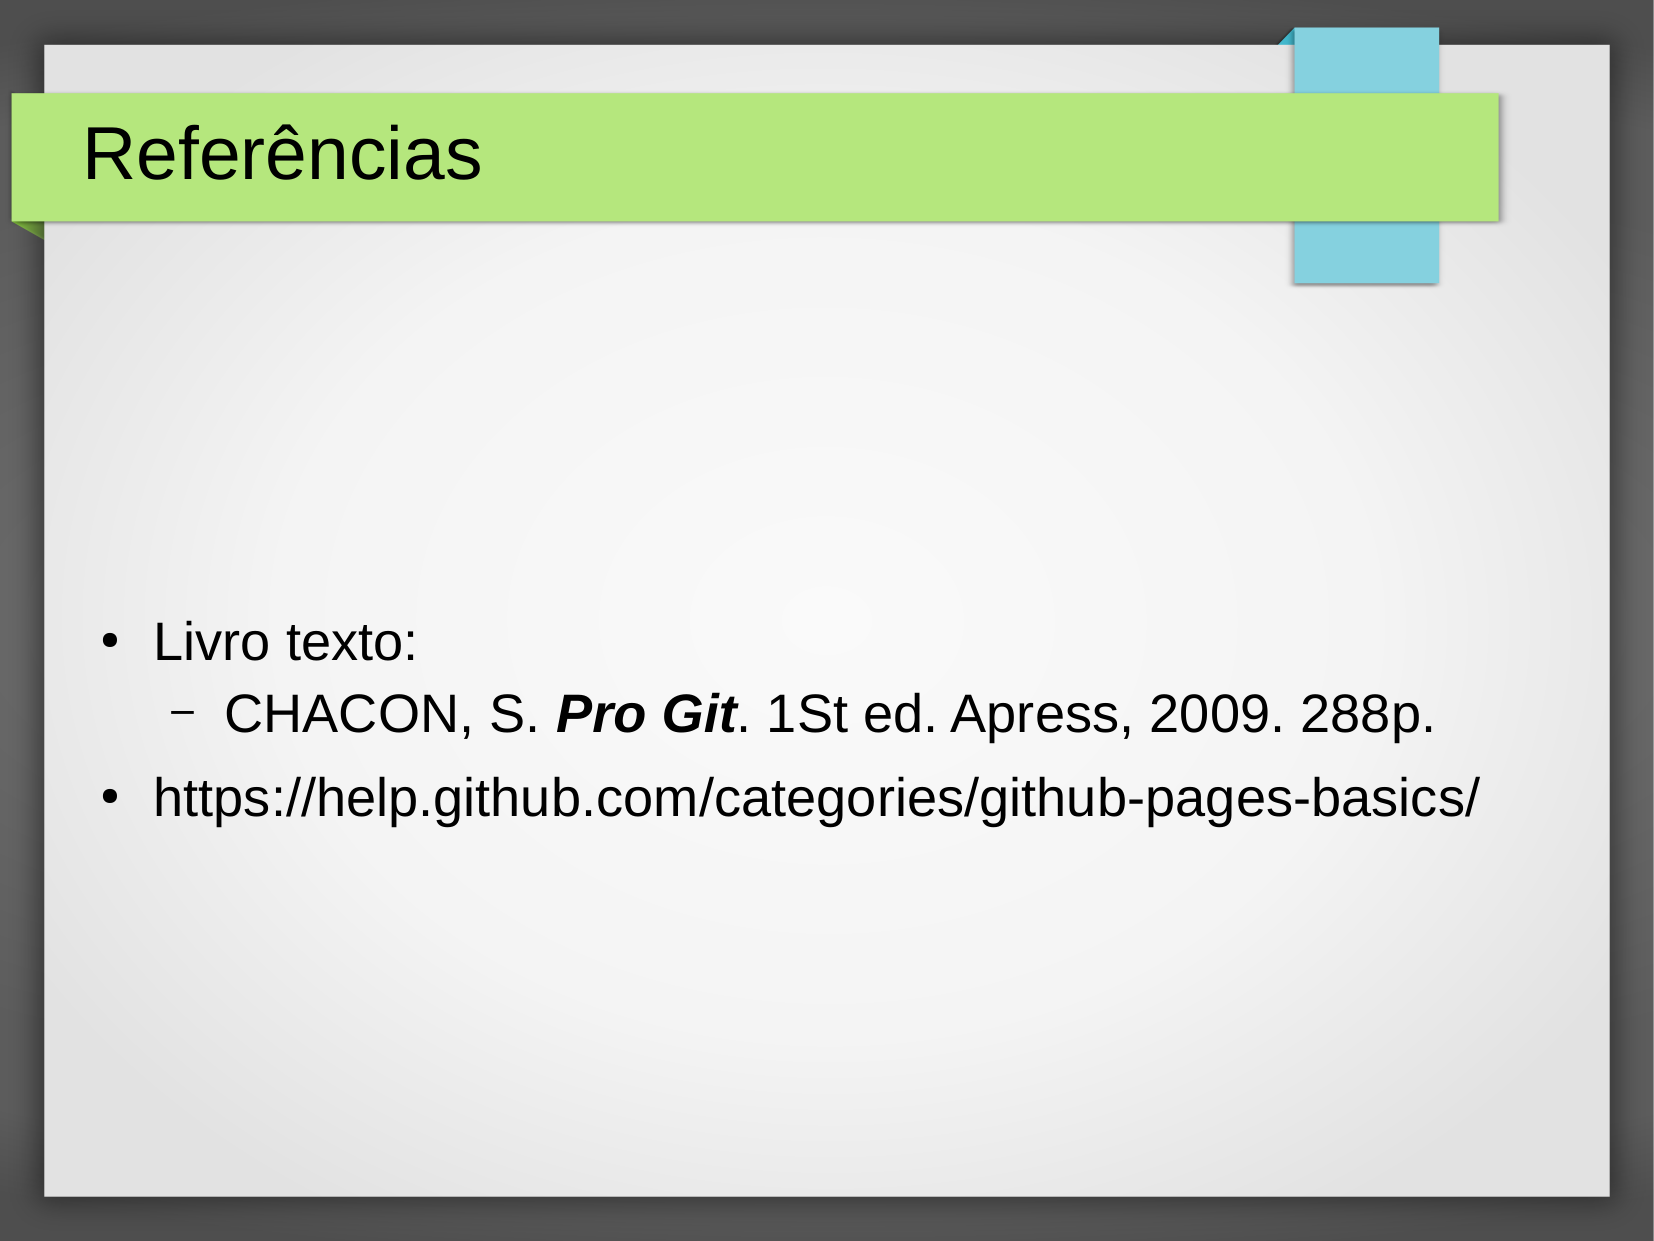

# Referências
Livro texto:
CHACON, S. Pro Git. 1St ed. Apress, 2009. 288p.
https://help.github.com/categories/github-pages-basics/